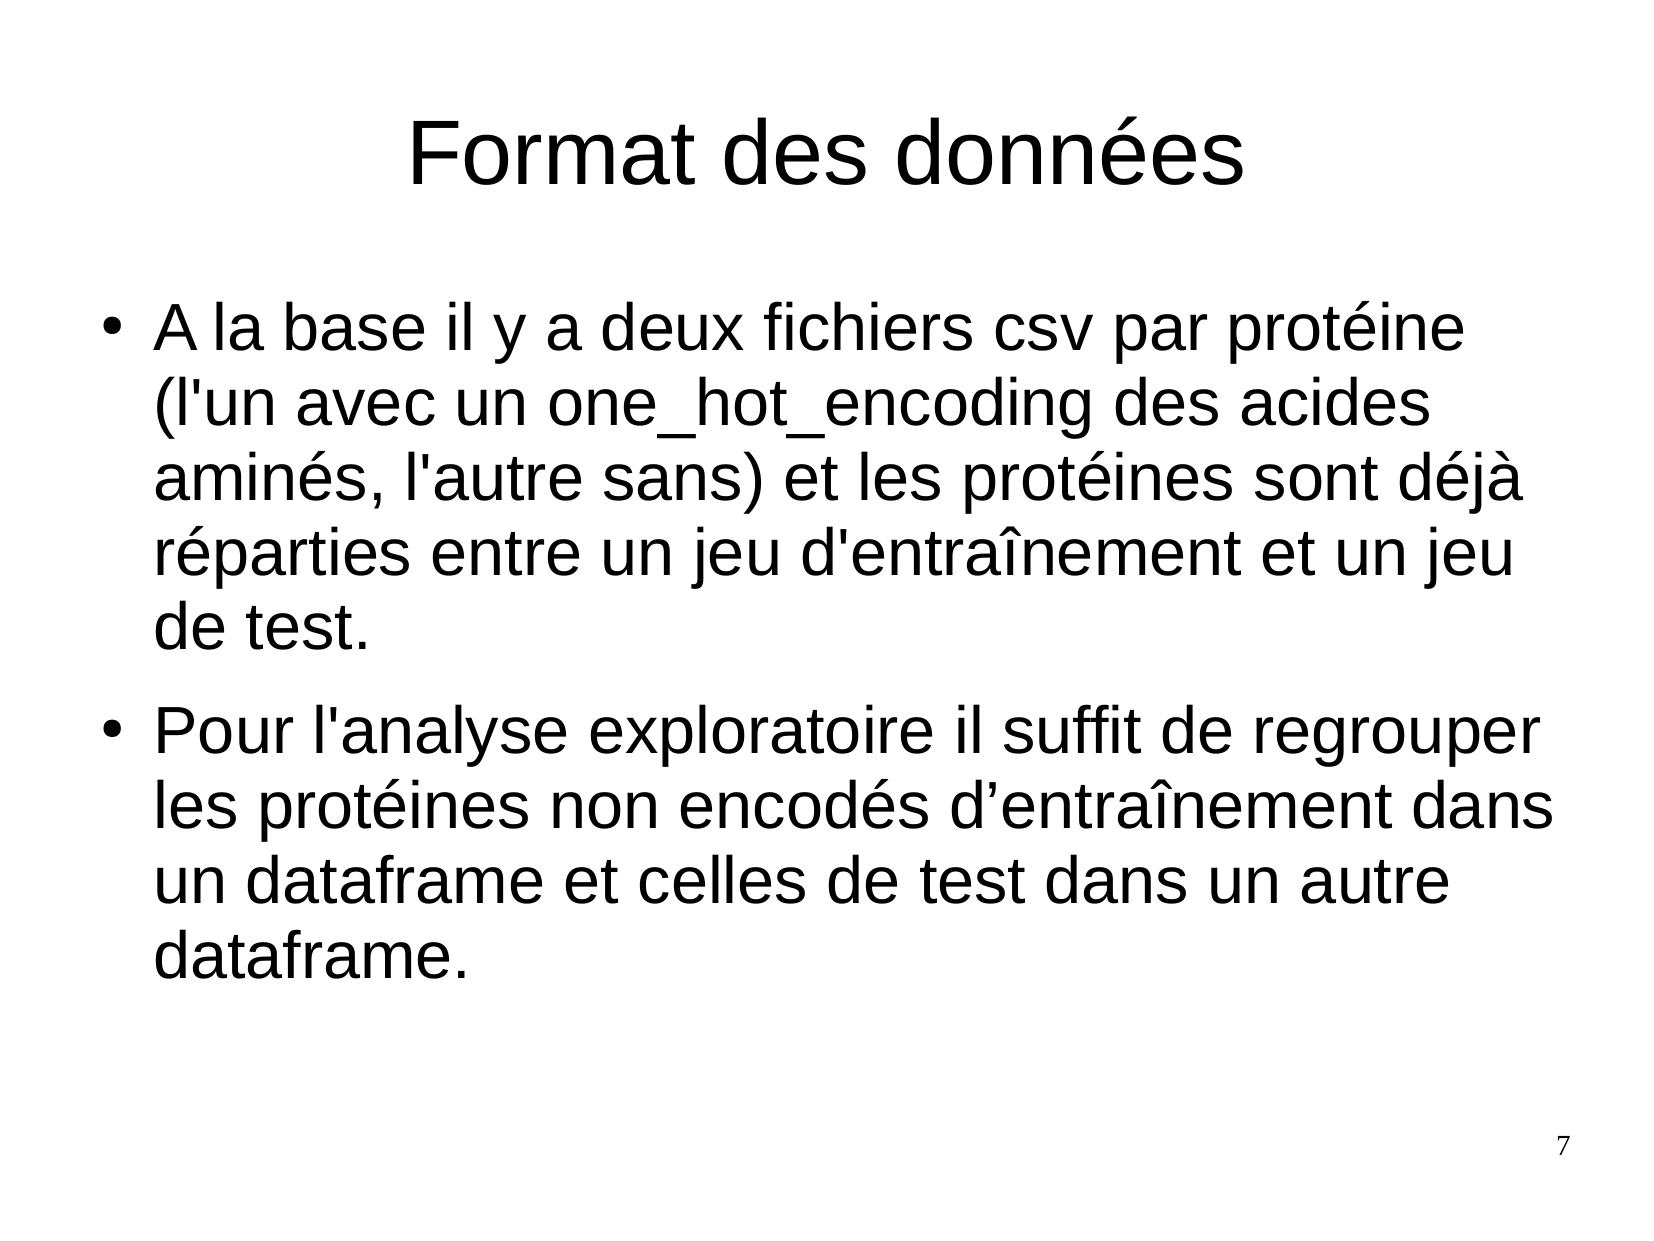

# Format des données
A la base il y a deux fichiers csv par protéine (l'un avec un one_hot_encoding des acides aminés, l'autre sans) et les protéines sont déjà réparties entre un jeu d'entraînement et un jeu de test.
Pour l'analyse exploratoire il suffit de regrouper les protéines non encodés d’entraînement dans un dataframe et celles de test dans un autre dataframe.
7